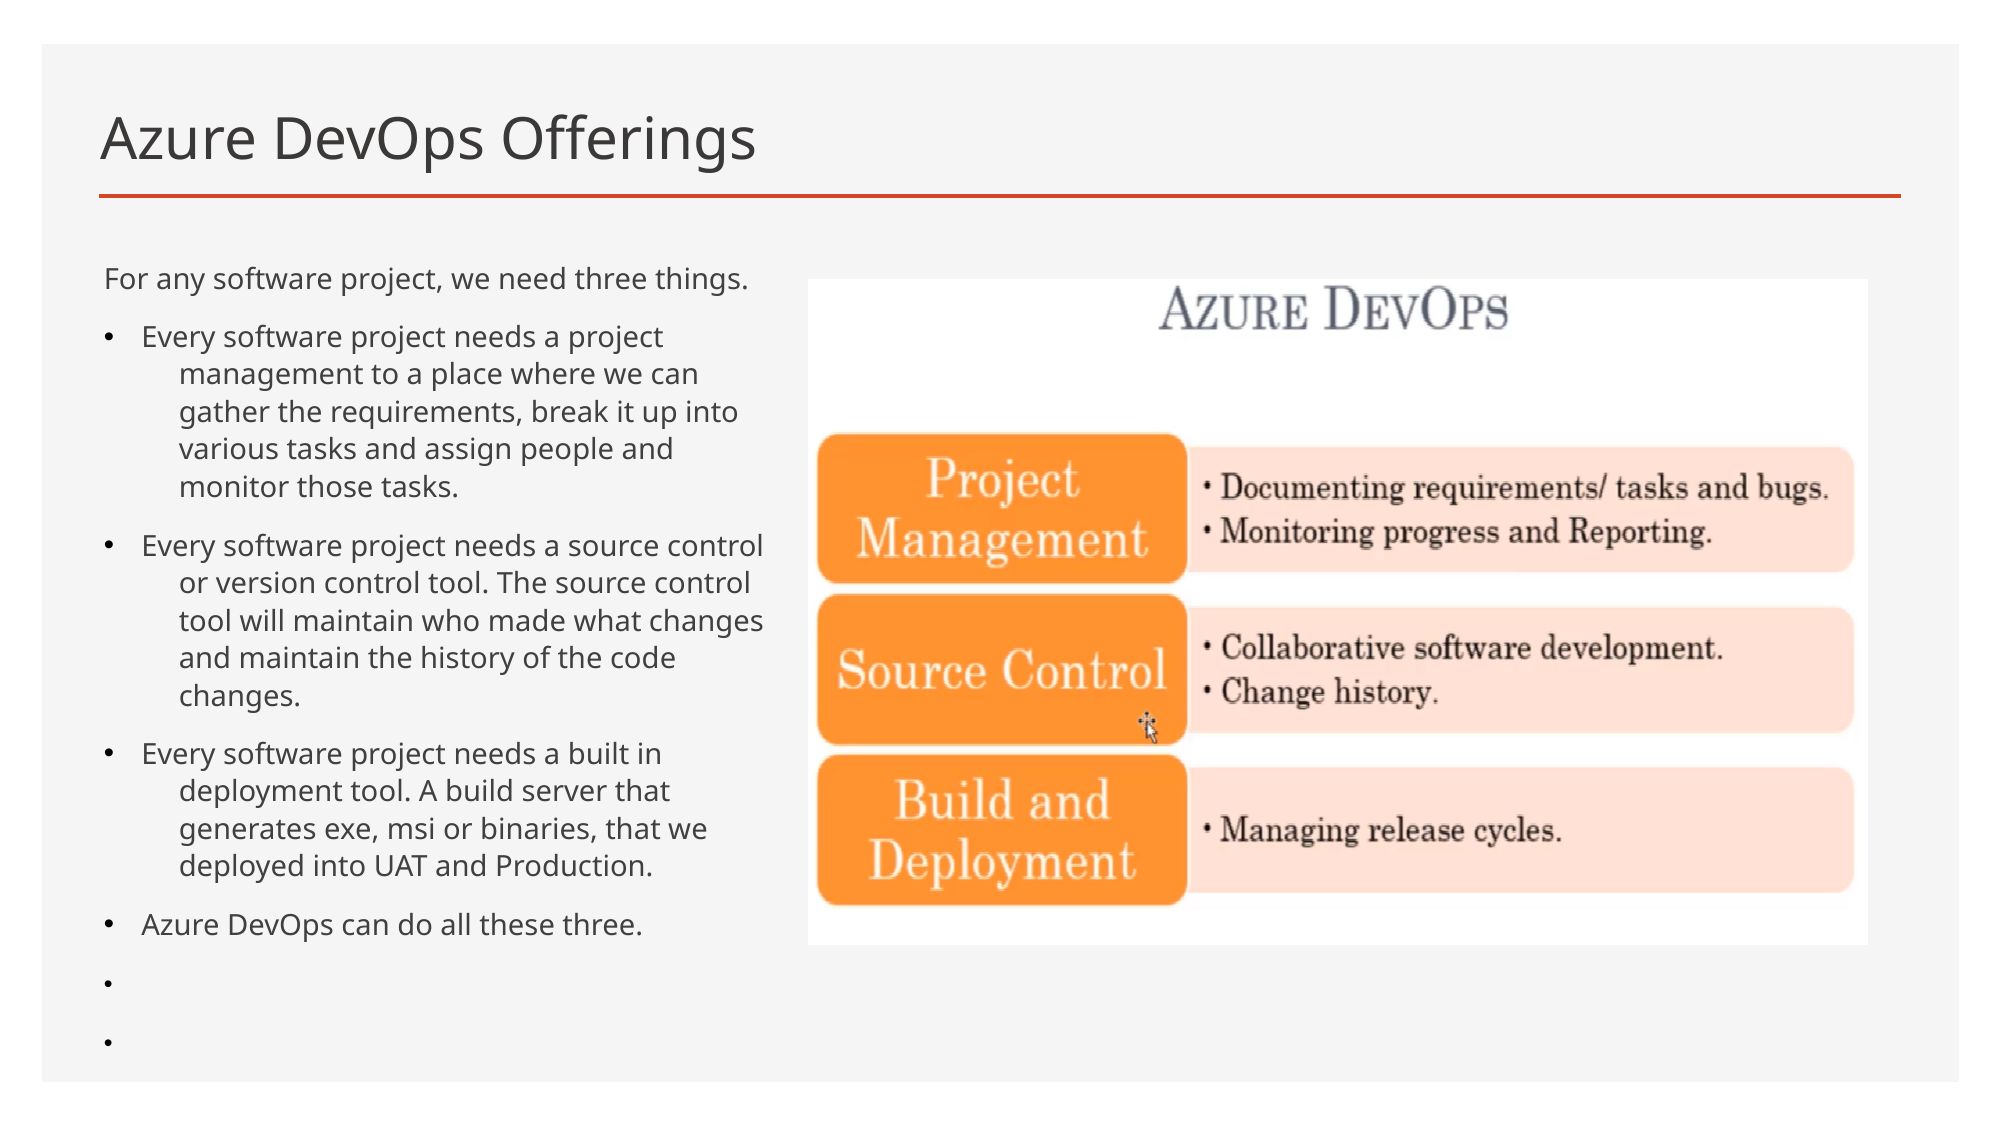

# Azure DevOps Offerings
For any software project, we need three things.
Every software project needs a project management to a place where we can gather the requirements, break it up into various tasks and assign people and monitor those tasks.
Every software project needs a source control or version control tool. The source control tool will maintain who made what changes and maintain the history of the code changes.
Every software project needs a built in deployment tool. A build server that generates exe, msi or binaries, that we deployed into UAT and Production.
Azure DevOps can do all these three.